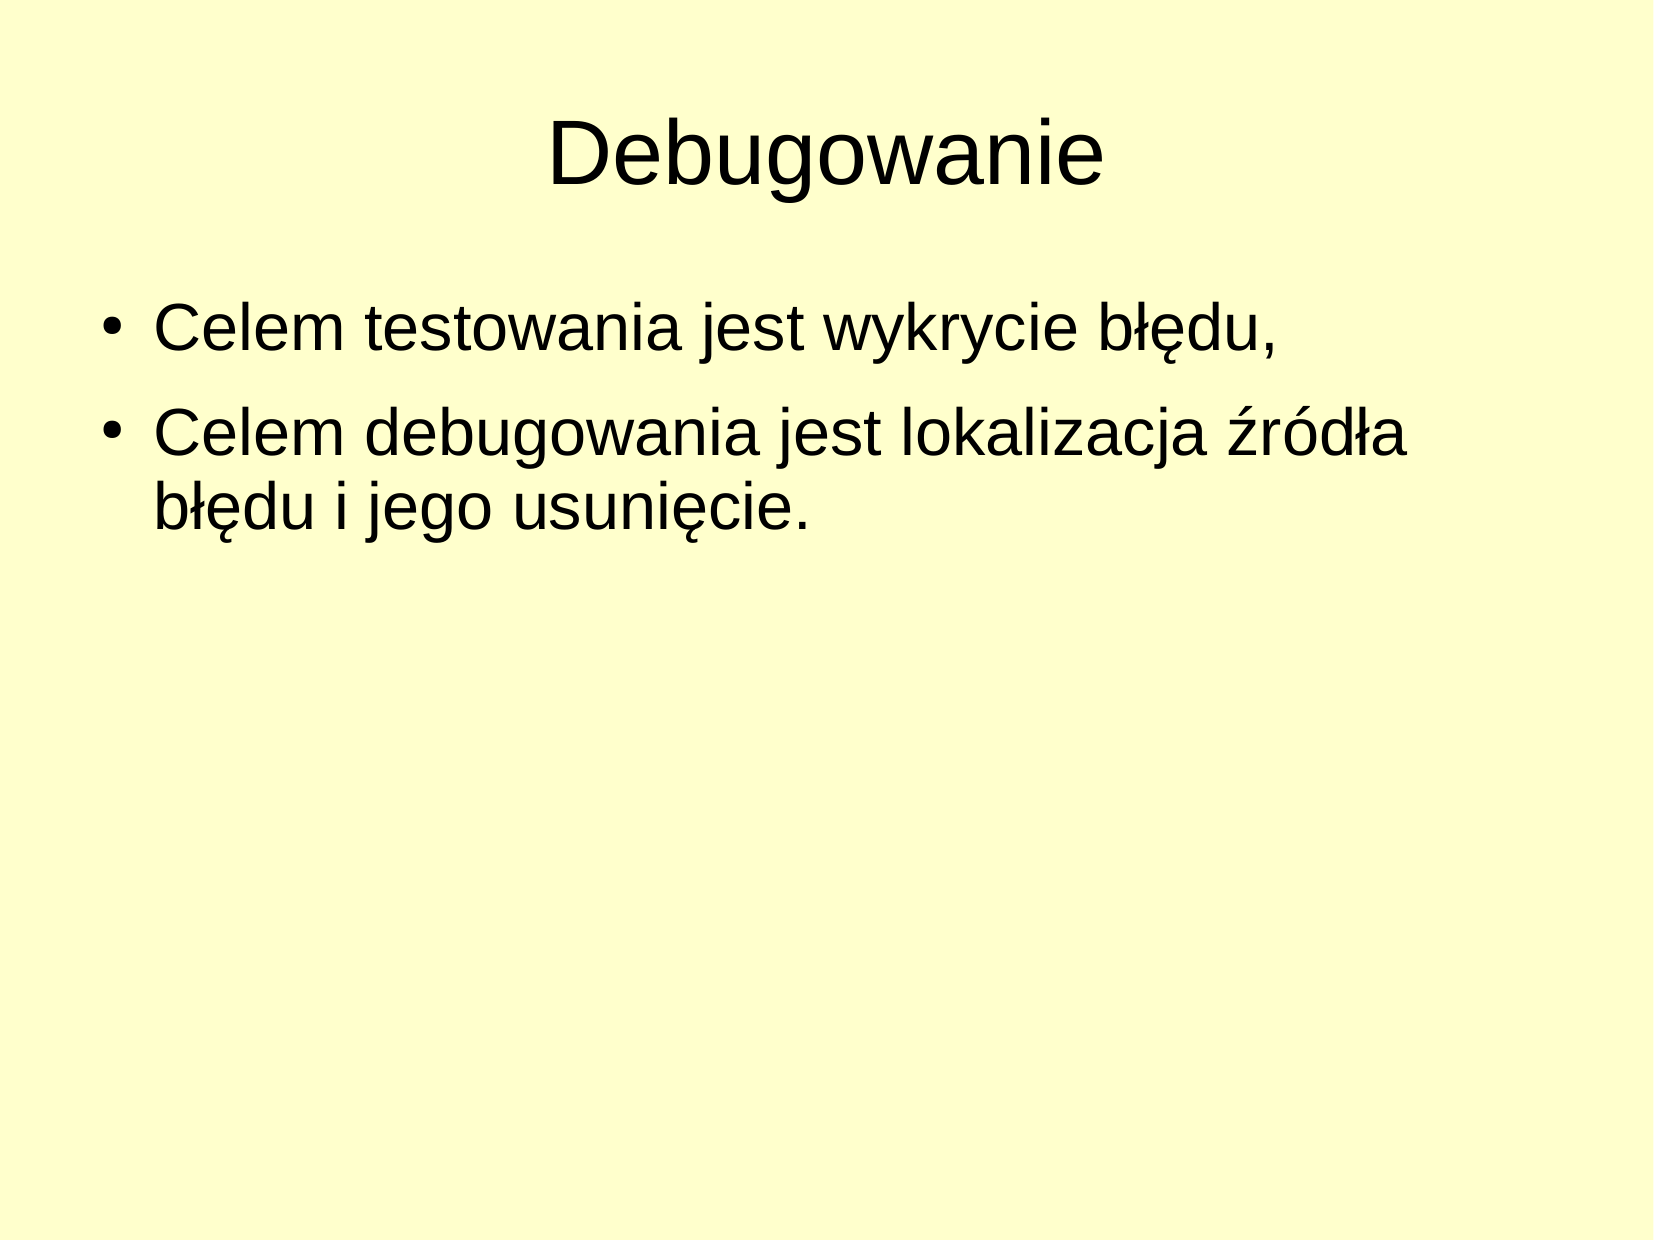

# Debugowanie
Celem testowania jest wykrycie błędu,
Celem debugowania jest lokalizacja źródła błędu i jego usunięcie.